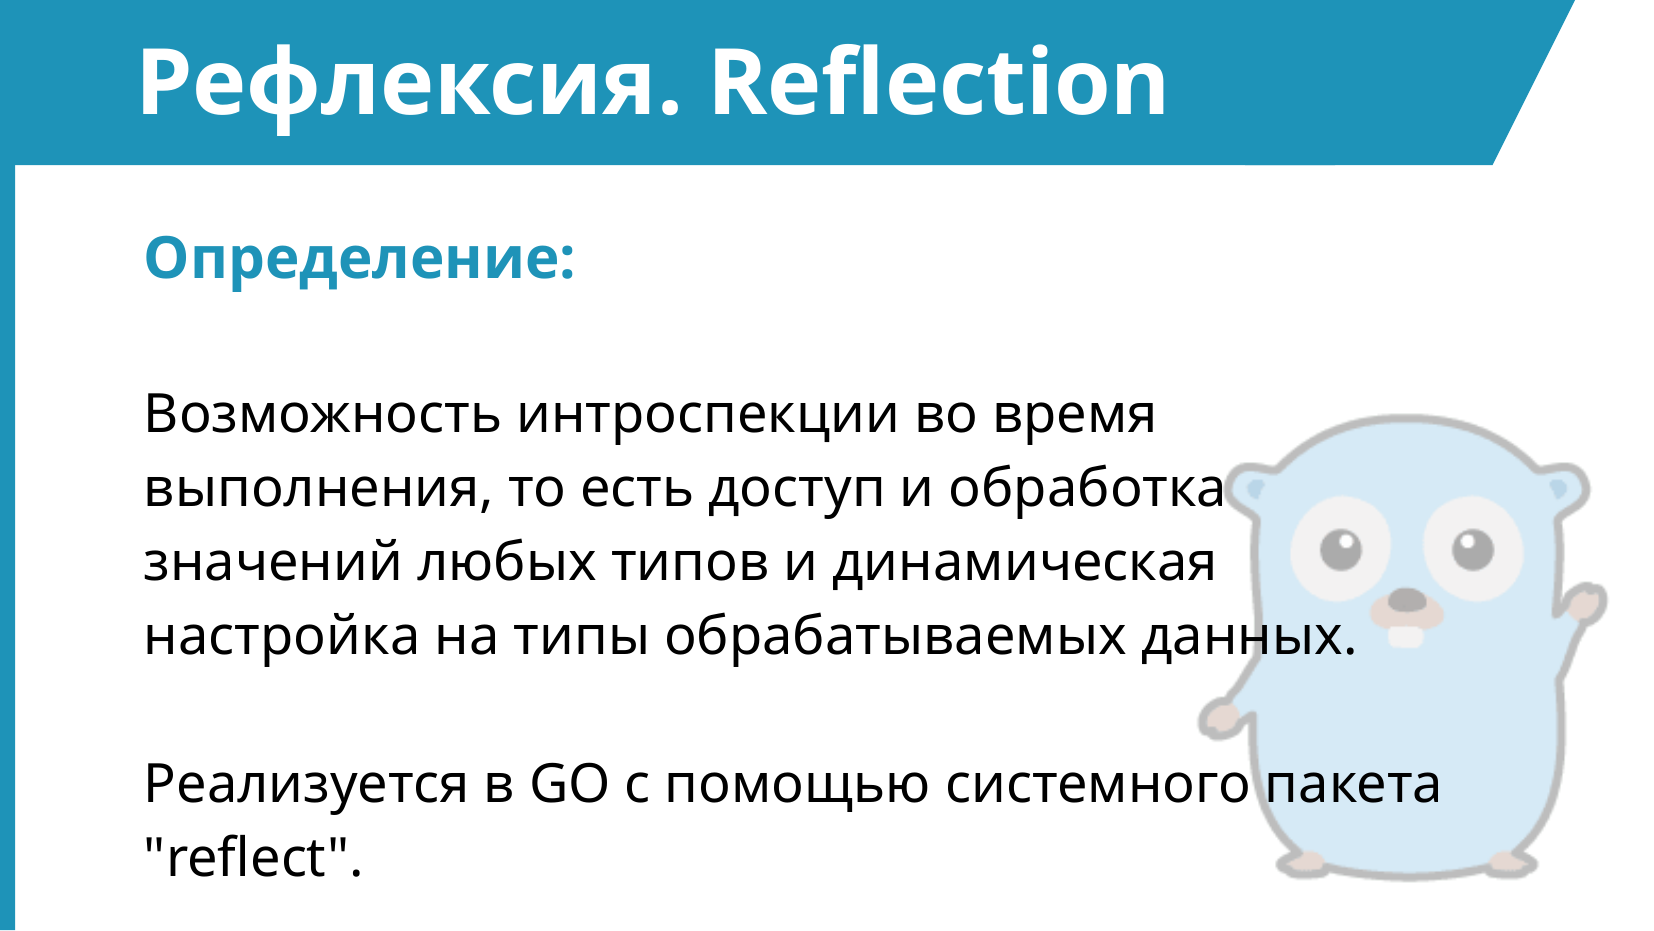

# Рефлексия. Reflection
Определение:
Возможность интроспекции во время выполнения, то есть доступ и обработка значений любых типов и динамическая настройка на типы обрабатываемых данных.
Реализуется в GO с помощью системного пакета "reflect".